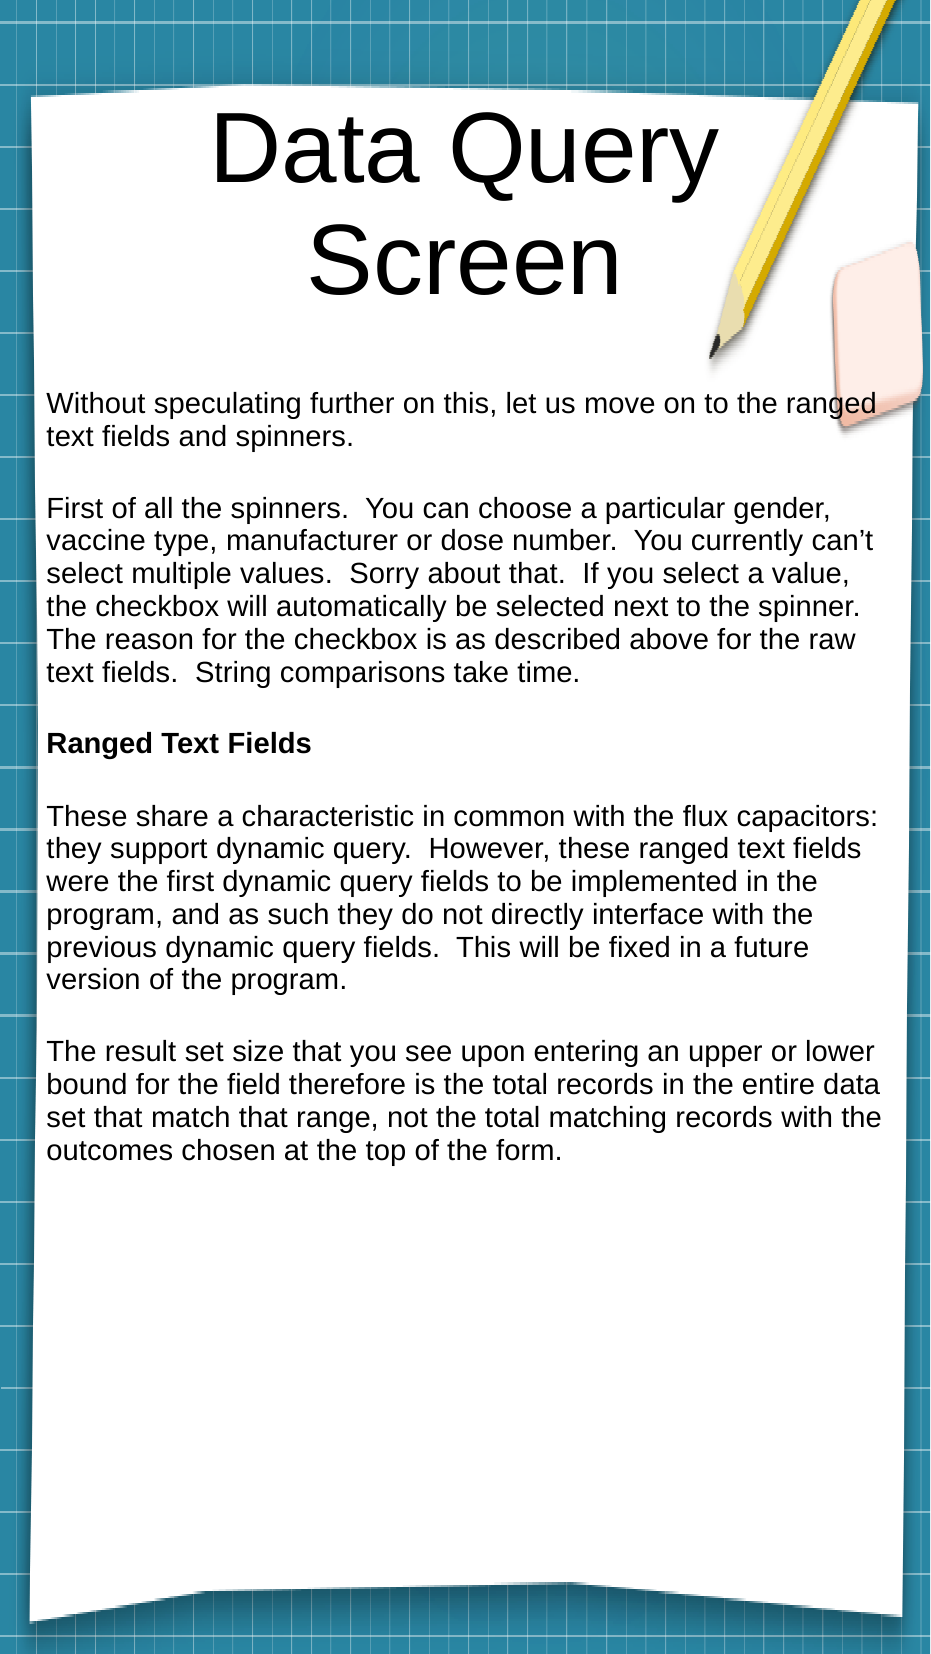

# Data Query Screen
Without speculating further on this, let us move on to the ranged text fields and spinners.
First of all the spinners. You can choose a particular gender, vaccine type, manufacturer or dose number. You currently can’t select multiple values. Sorry about that. If you select a value, the checkbox will automatically be selected next to the spinner. The reason for the checkbox is as described above for the raw text fields. String comparisons take time.
Ranged Text Fields
These share a characteristic in common with the flux capacitors: they support dynamic query. However, these ranged text fields were the first dynamic query fields to be implemented in the program, and as such they do not directly interface with the previous dynamic query fields. This will be fixed in a future version of the program.
The result set size that you see upon entering an upper or lower bound for the field therefore is the total records in the entire data set that match that range, not the total matching records with the outcomes chosen at the top of the form.